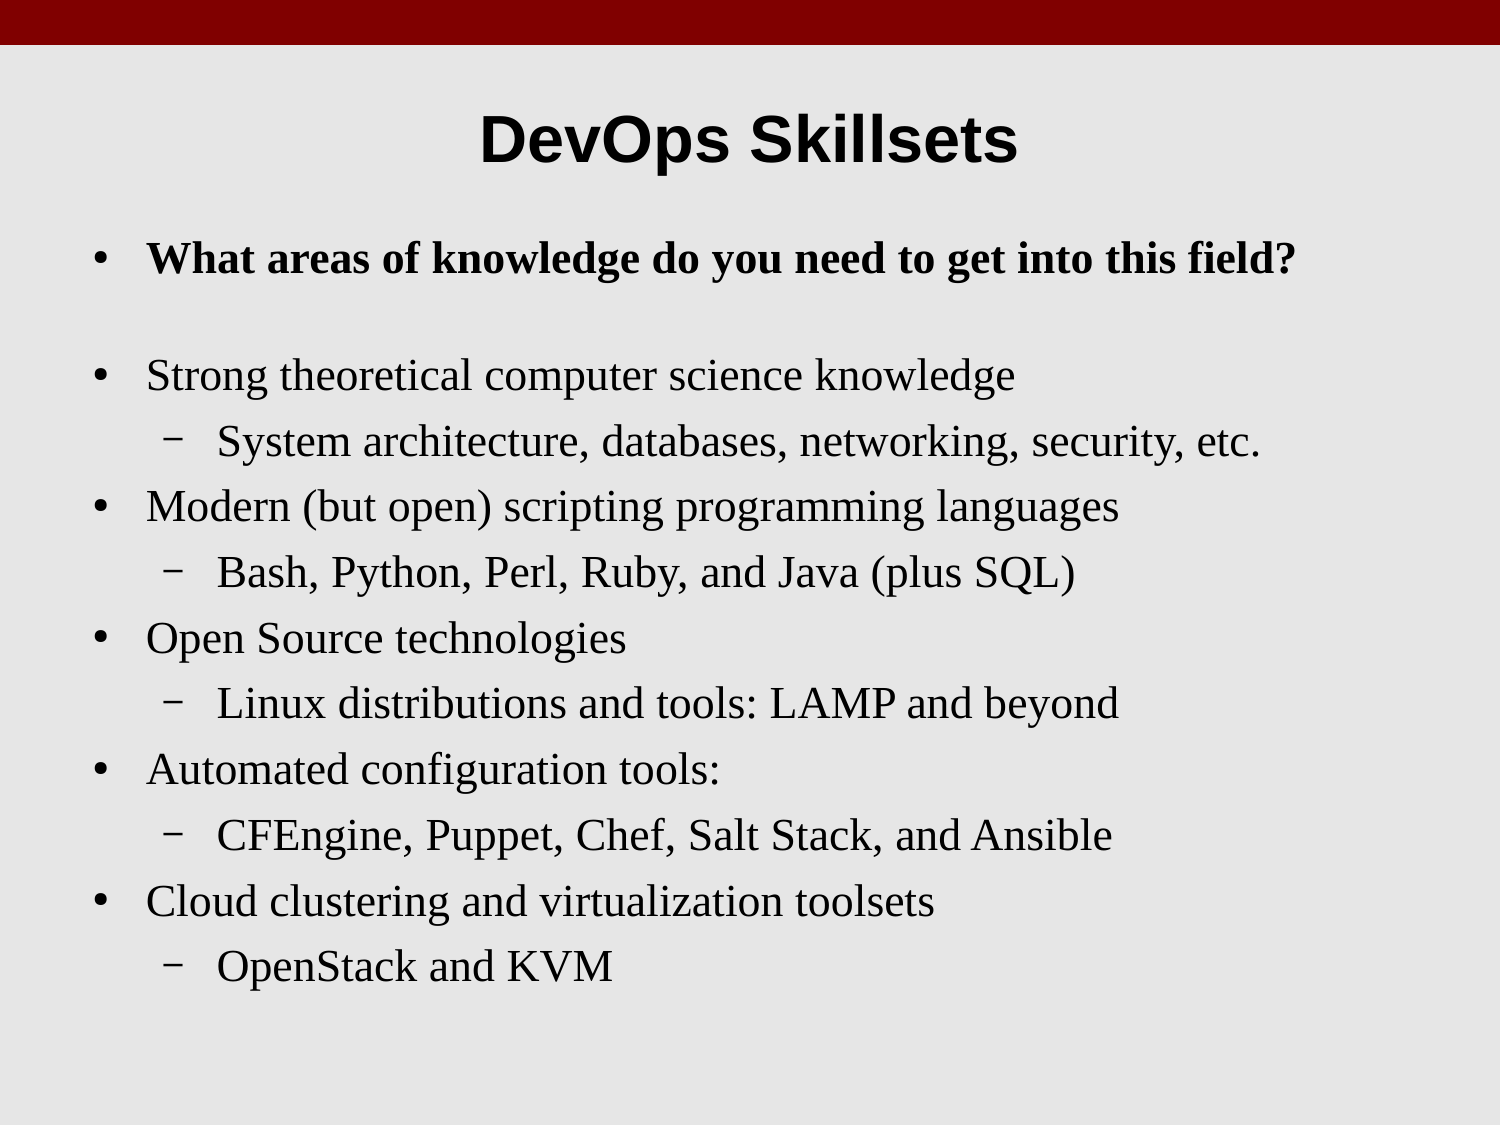

# DevOps Skillsets
What areas of knowledge do you need to get into this field?
Strong theoretical computer science knowledge
System architecture, databases, networking, security, etc.
Modern (but open) scripting programming languages
Bash, Python, Perl, Ruby, and Java (plus SQL)
Open Source technologies
Linux distributions and tools: LAMP and beyond
Automated configuration tools:
CFEngine, Puppet, Chef, Salt Stack, and Ansible
Cloud clustering and virtualization toolsets
OpenStack and KVM